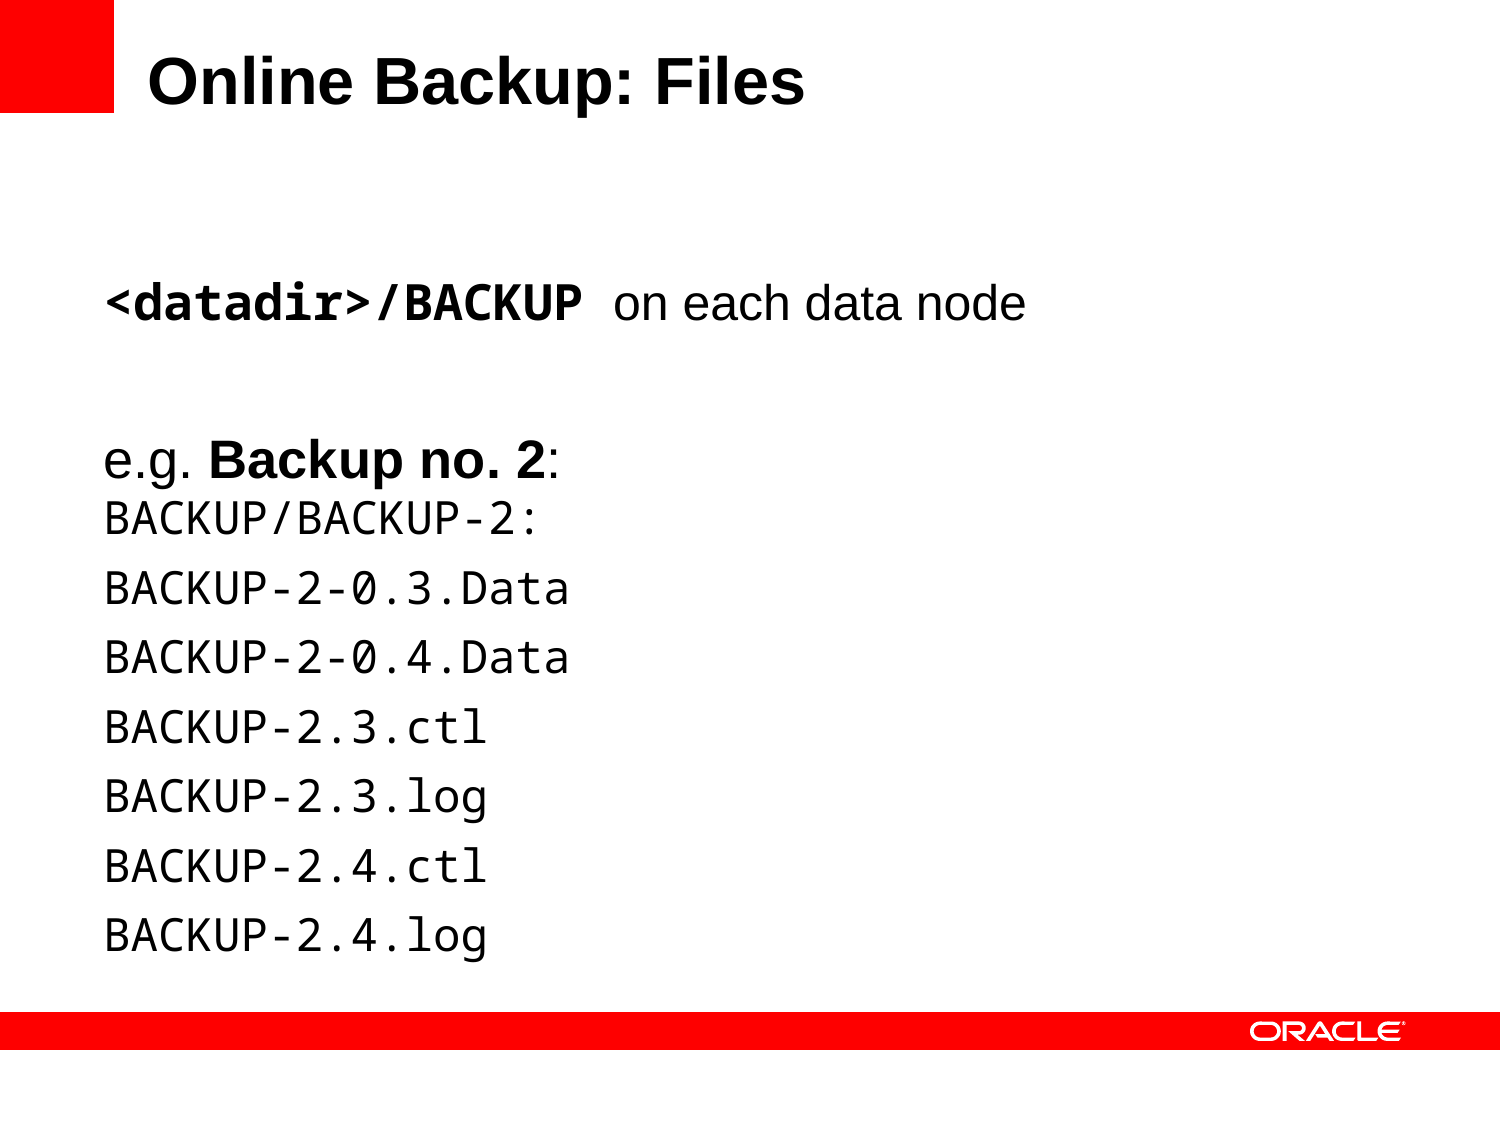

# Online Backup: Files
<datadir>/BACKUP on each data node
e.g. Backup no. 2:
BACKUP/BACKUP-2:
BACKUP-2-0.3.Data
BACKUP-2-0.4.Data
BACKUP-2.3.ctl
BACKUP-2.3.log
BACKUP-2.4.ctl
BACKUP-2.4.log